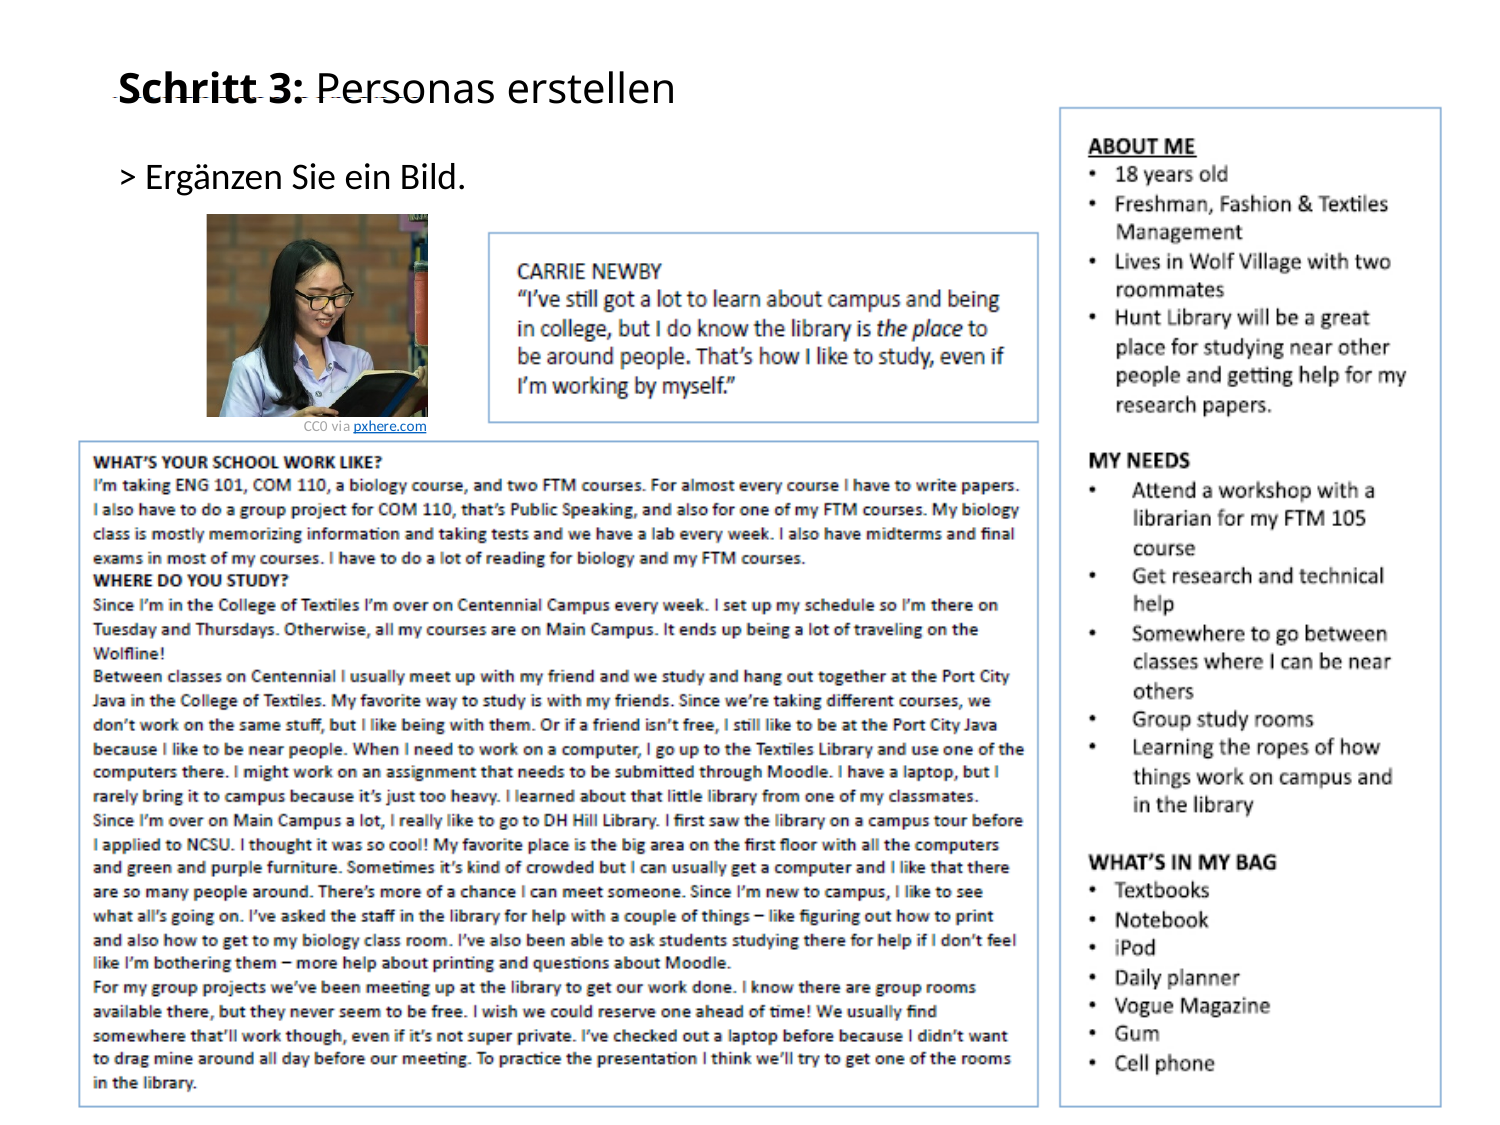

# Schritt 3: Personas erstellen
> Ergänzen Sie ein Bild.